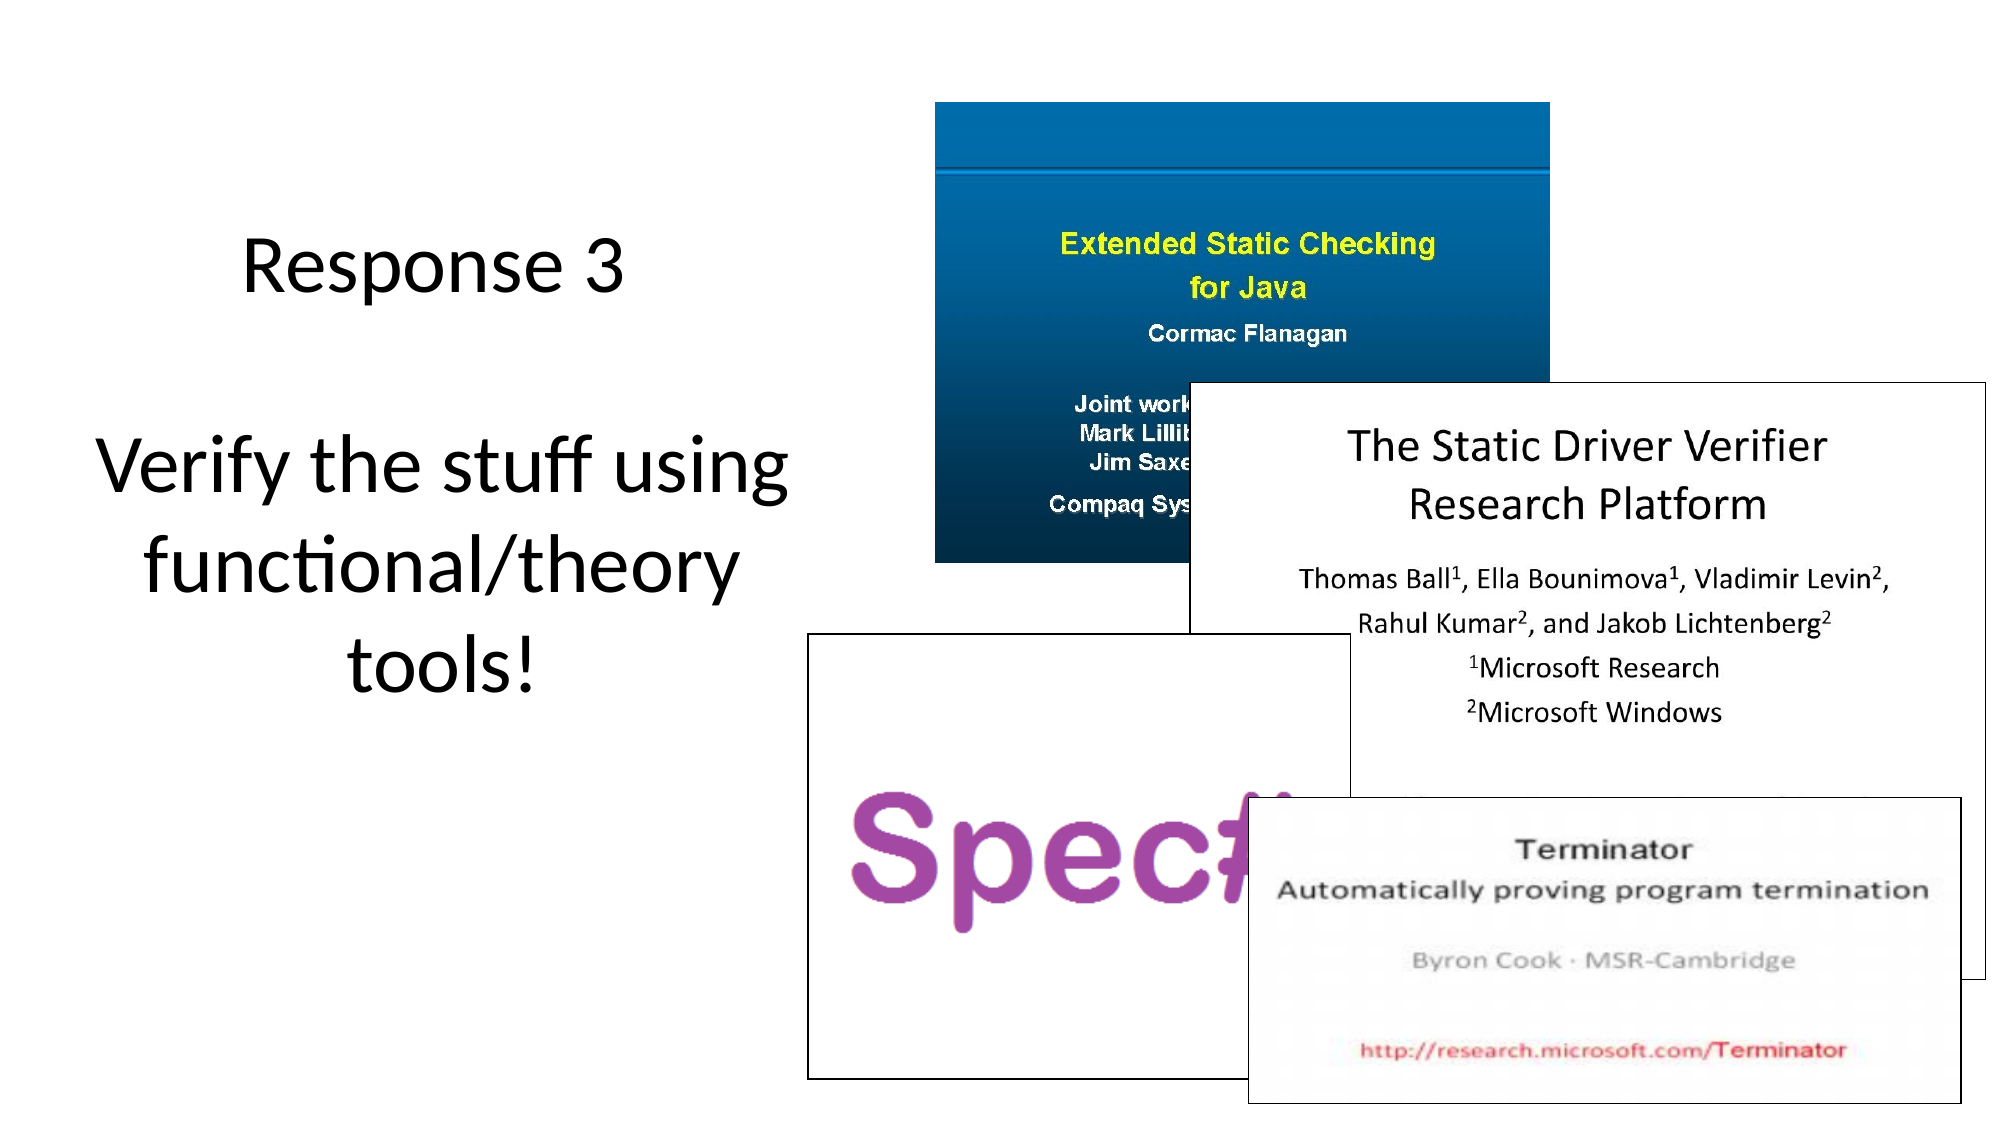

Response 3
Verify the stuff using functional/theory tools!